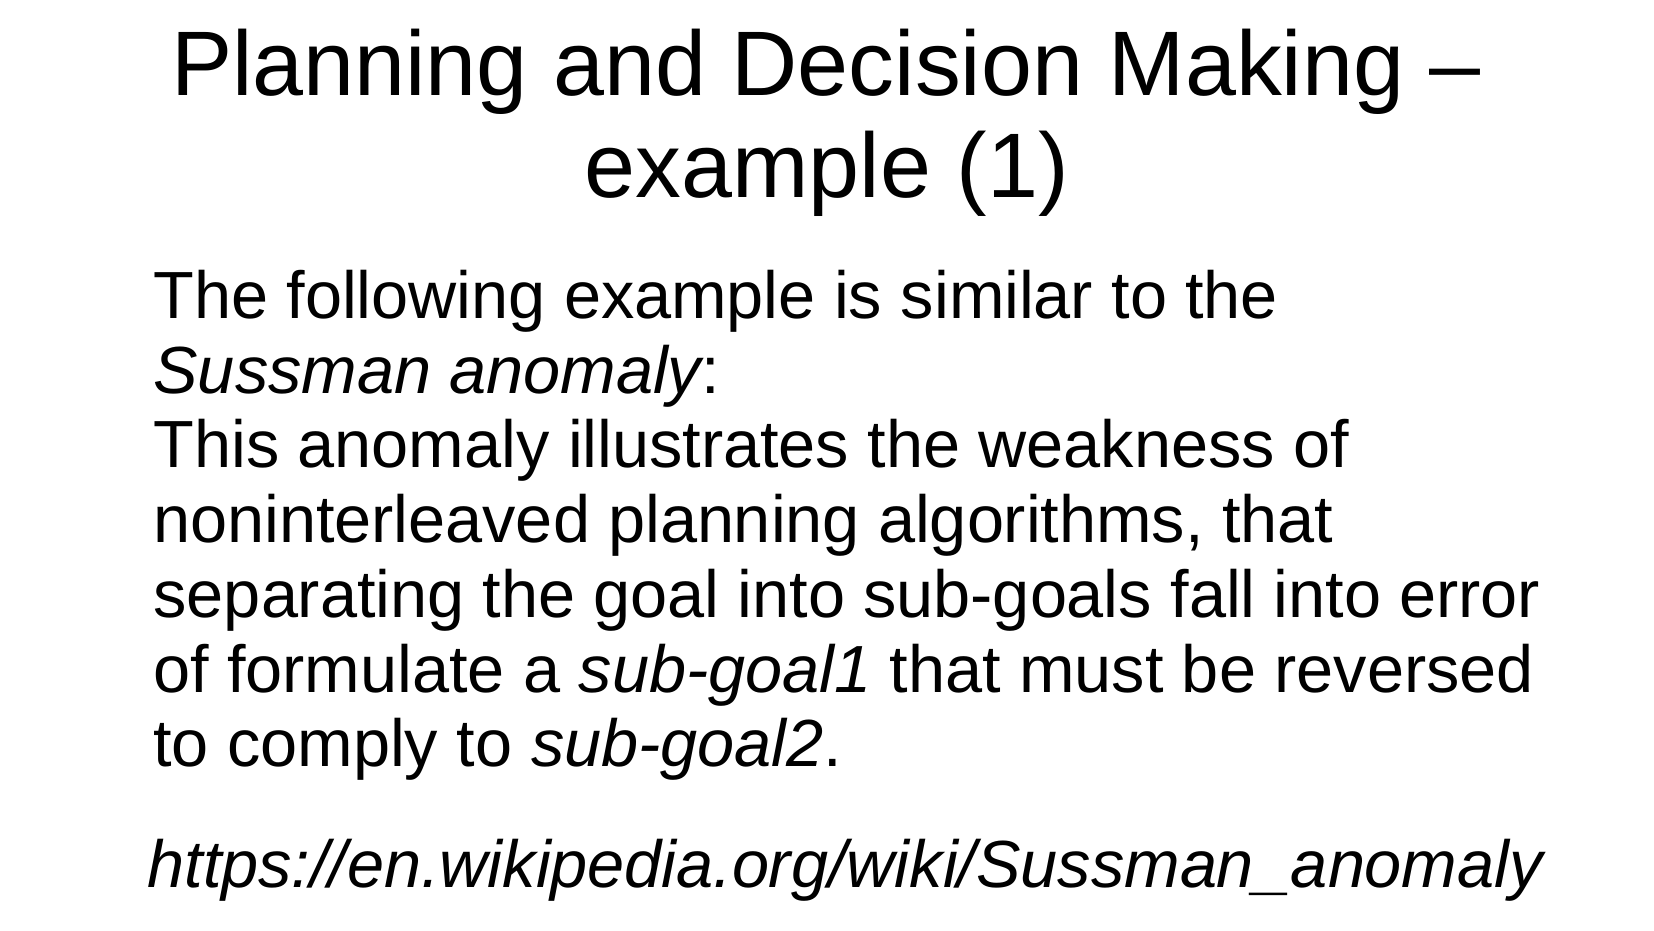

# Planning and Decision Making –example (1)
The following example is similar to the Sussman anomaly:
This anomaly illustrates the weakness of noninterleaved planning algorithms, that separating the goal into sub-goals fall into error of formulate a sub-goal1 that must be reversed to comply to sub-goal2.
https://en.wikipedia.org/wiki/Sussman_anomaly